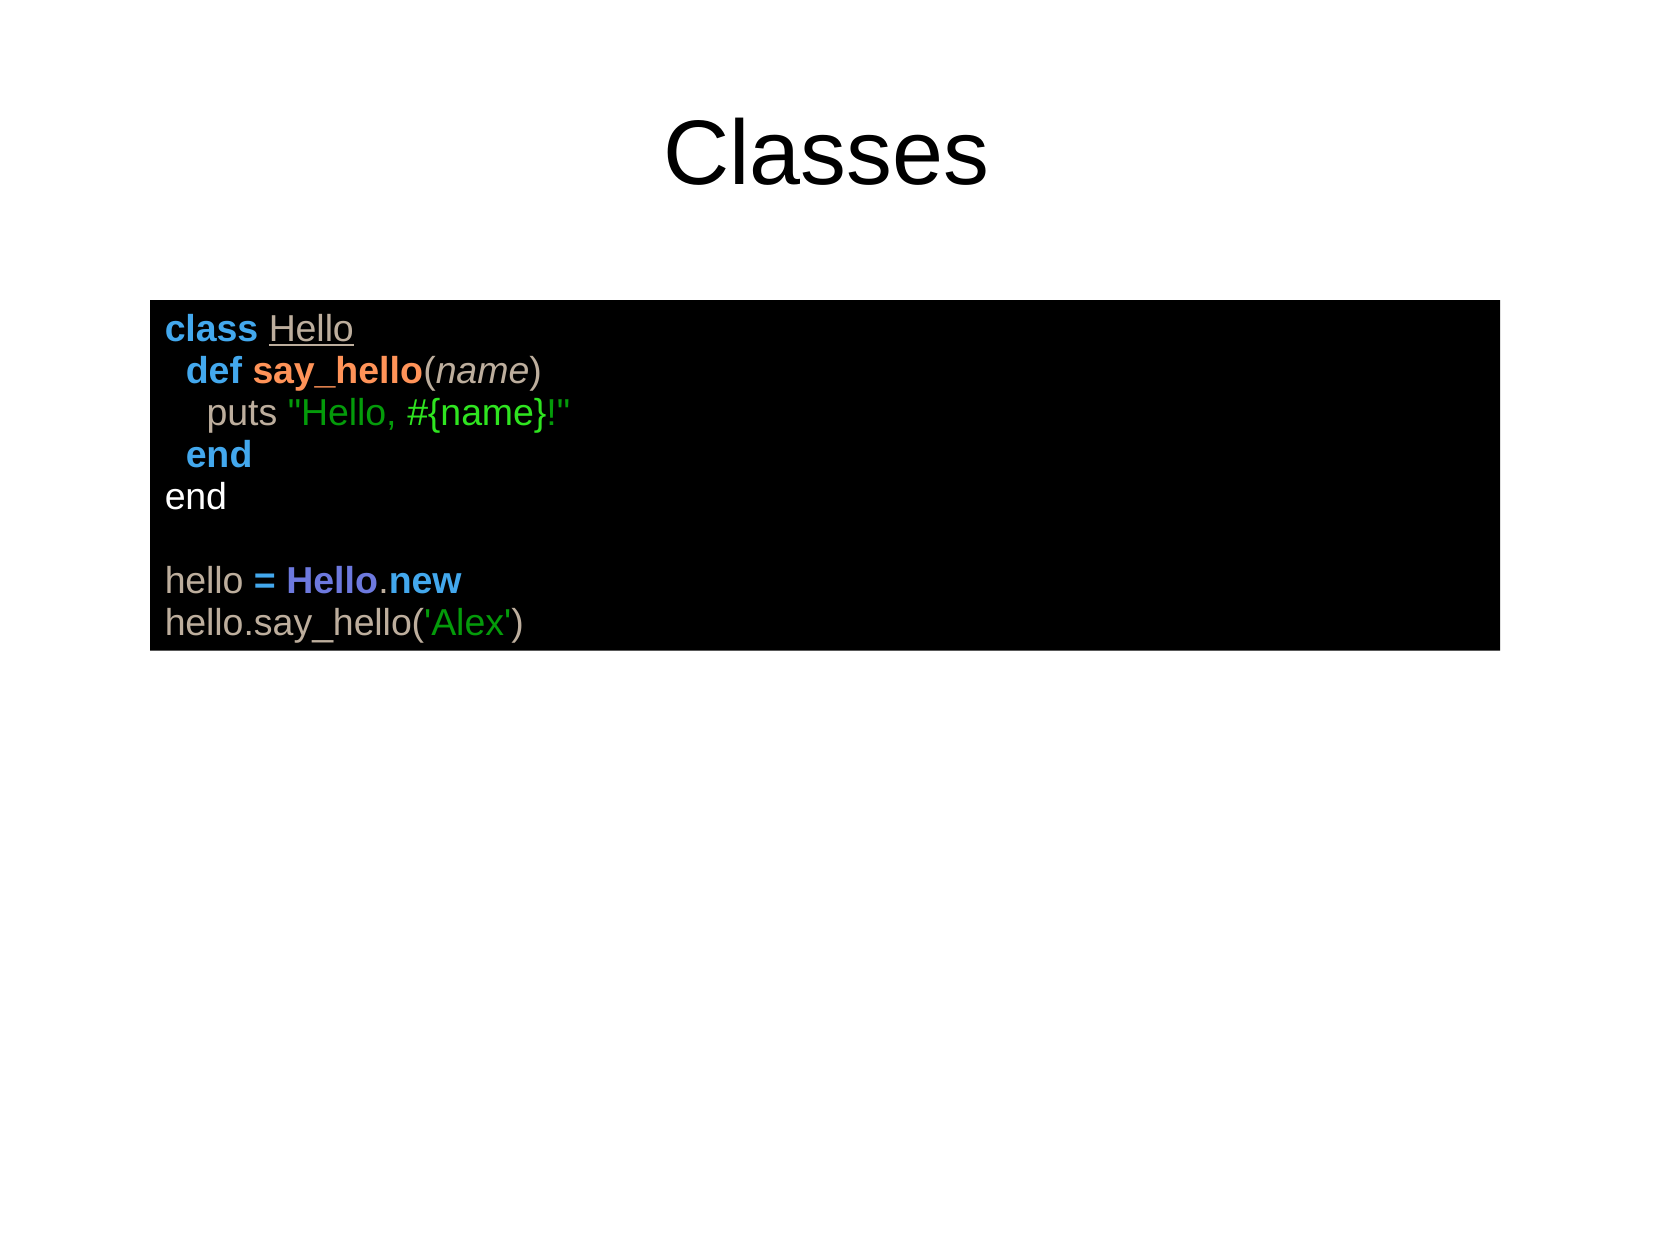

# Classes
class Hello
 def say_hello(name)
 puts "Hello, #{name}!"
 end
end
hello = Hello.new
hello.say_hello('Alex')